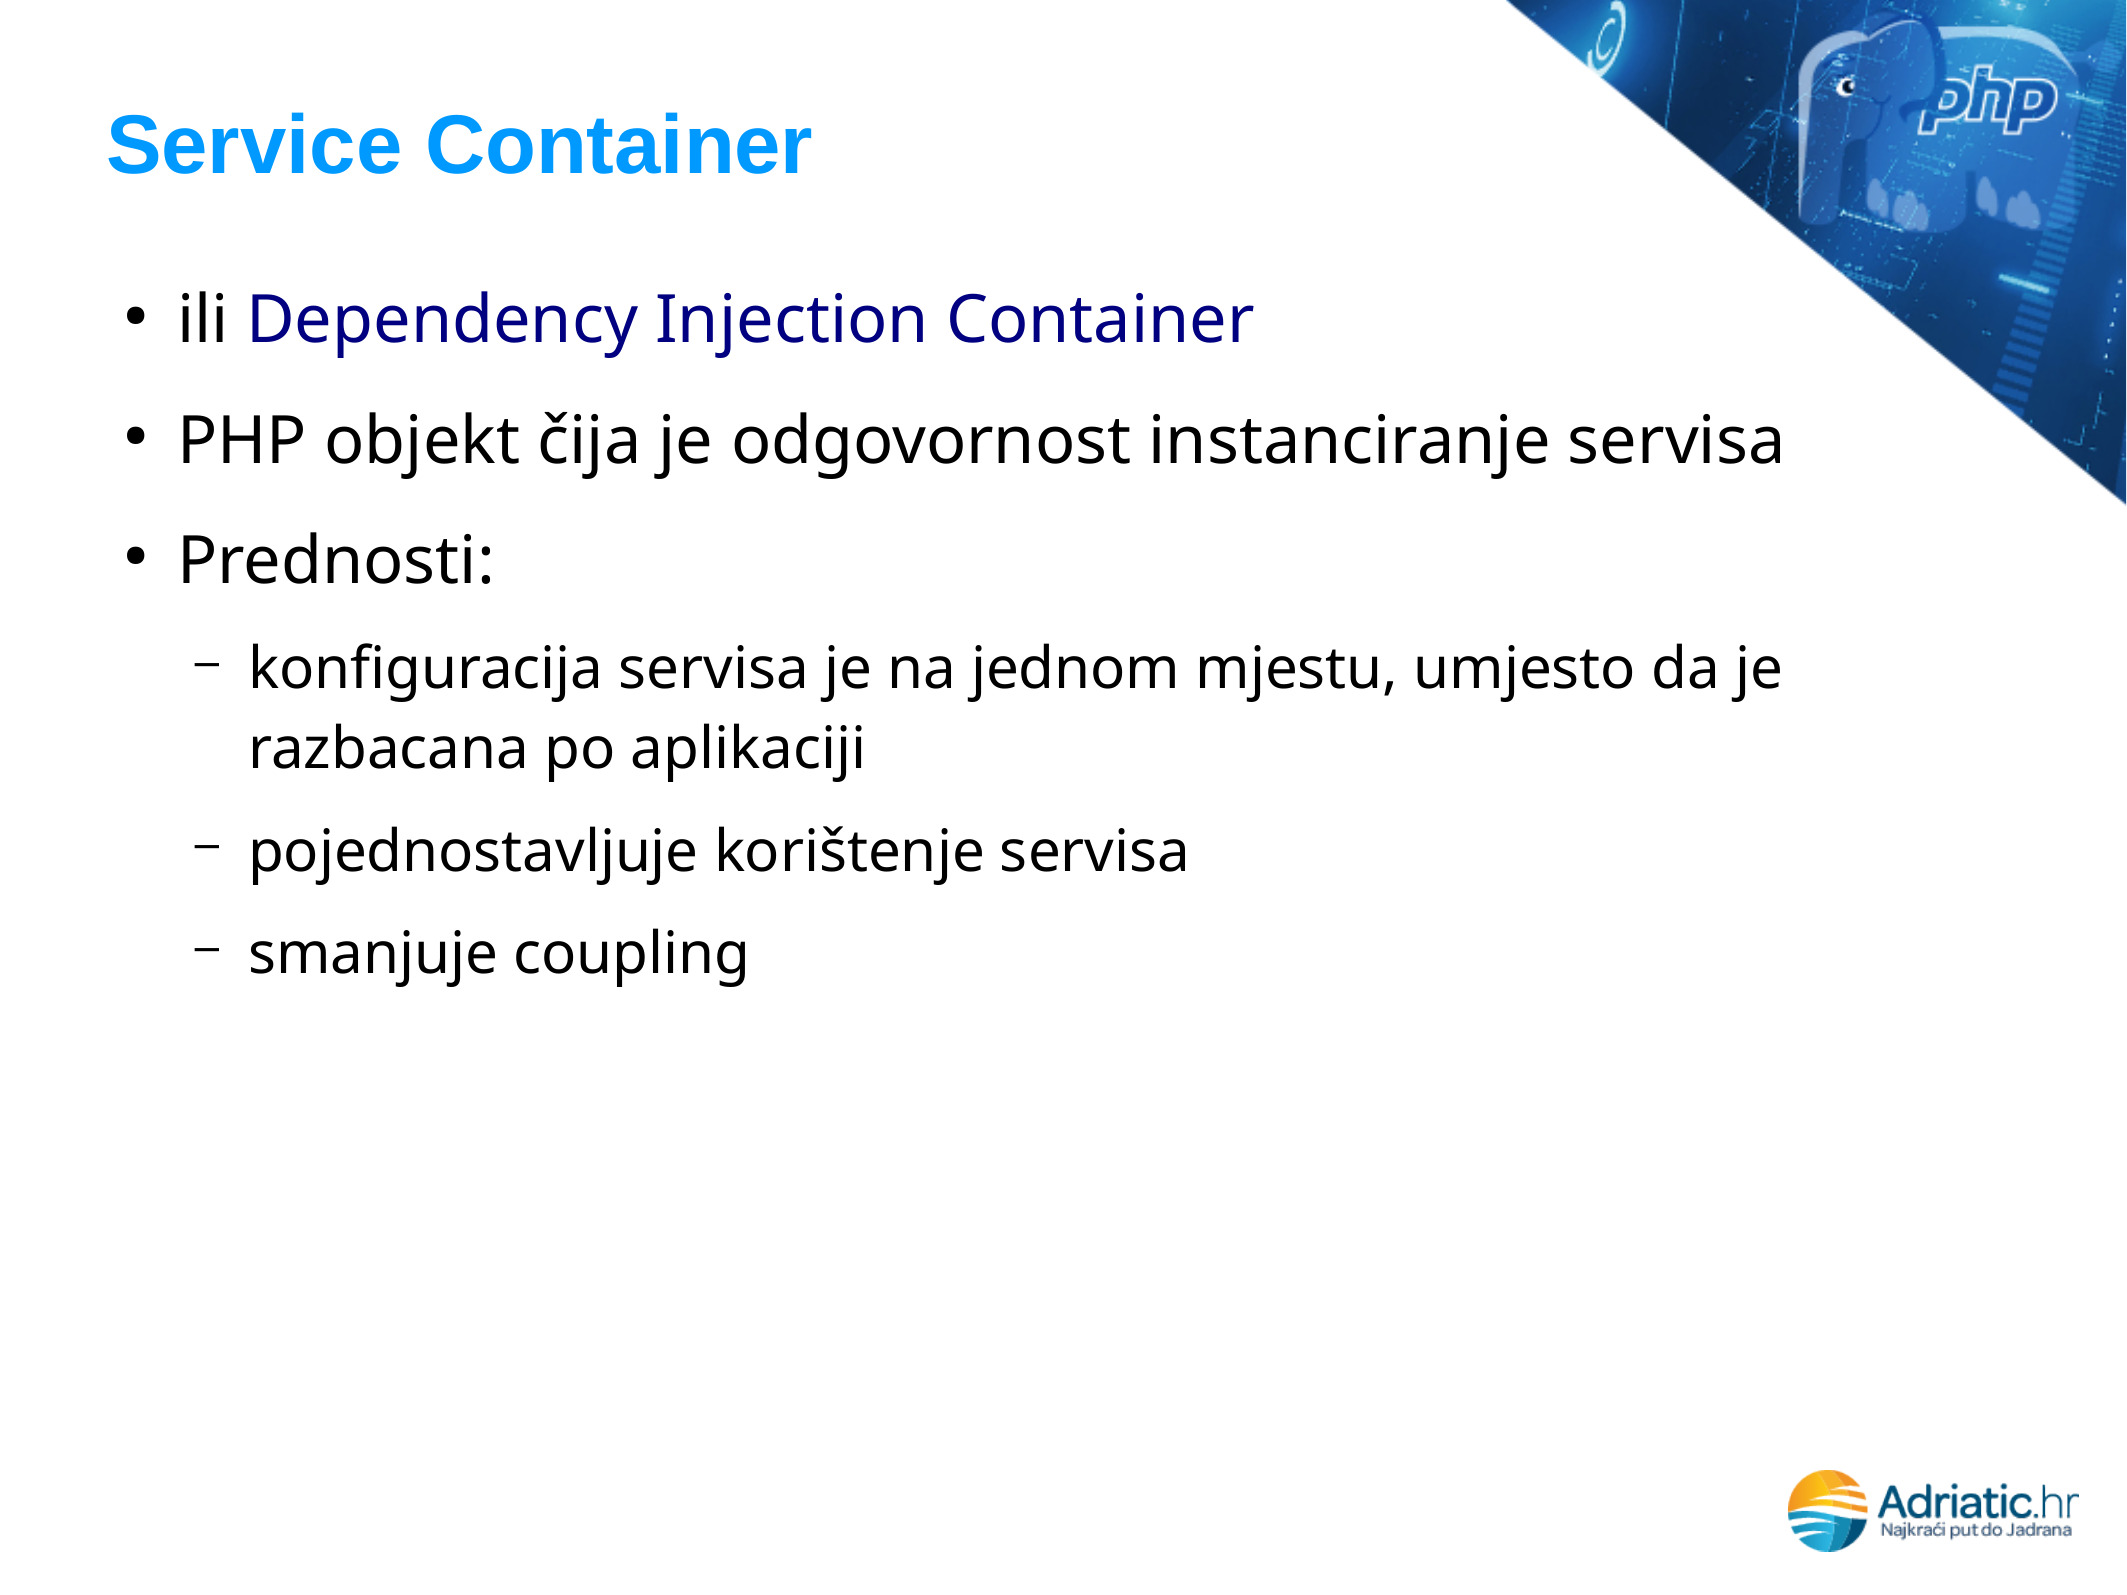

# Service Container
ili Dependency Injection Container
PHP objekt čija je odgovornost instanciranje servisa
Prednosti:
konfiguracija servisa je na jednom mjestu, umjesto da je razbacana po aplikaciji
pojednostavljuje korištenje servisa
smanjuje coupling